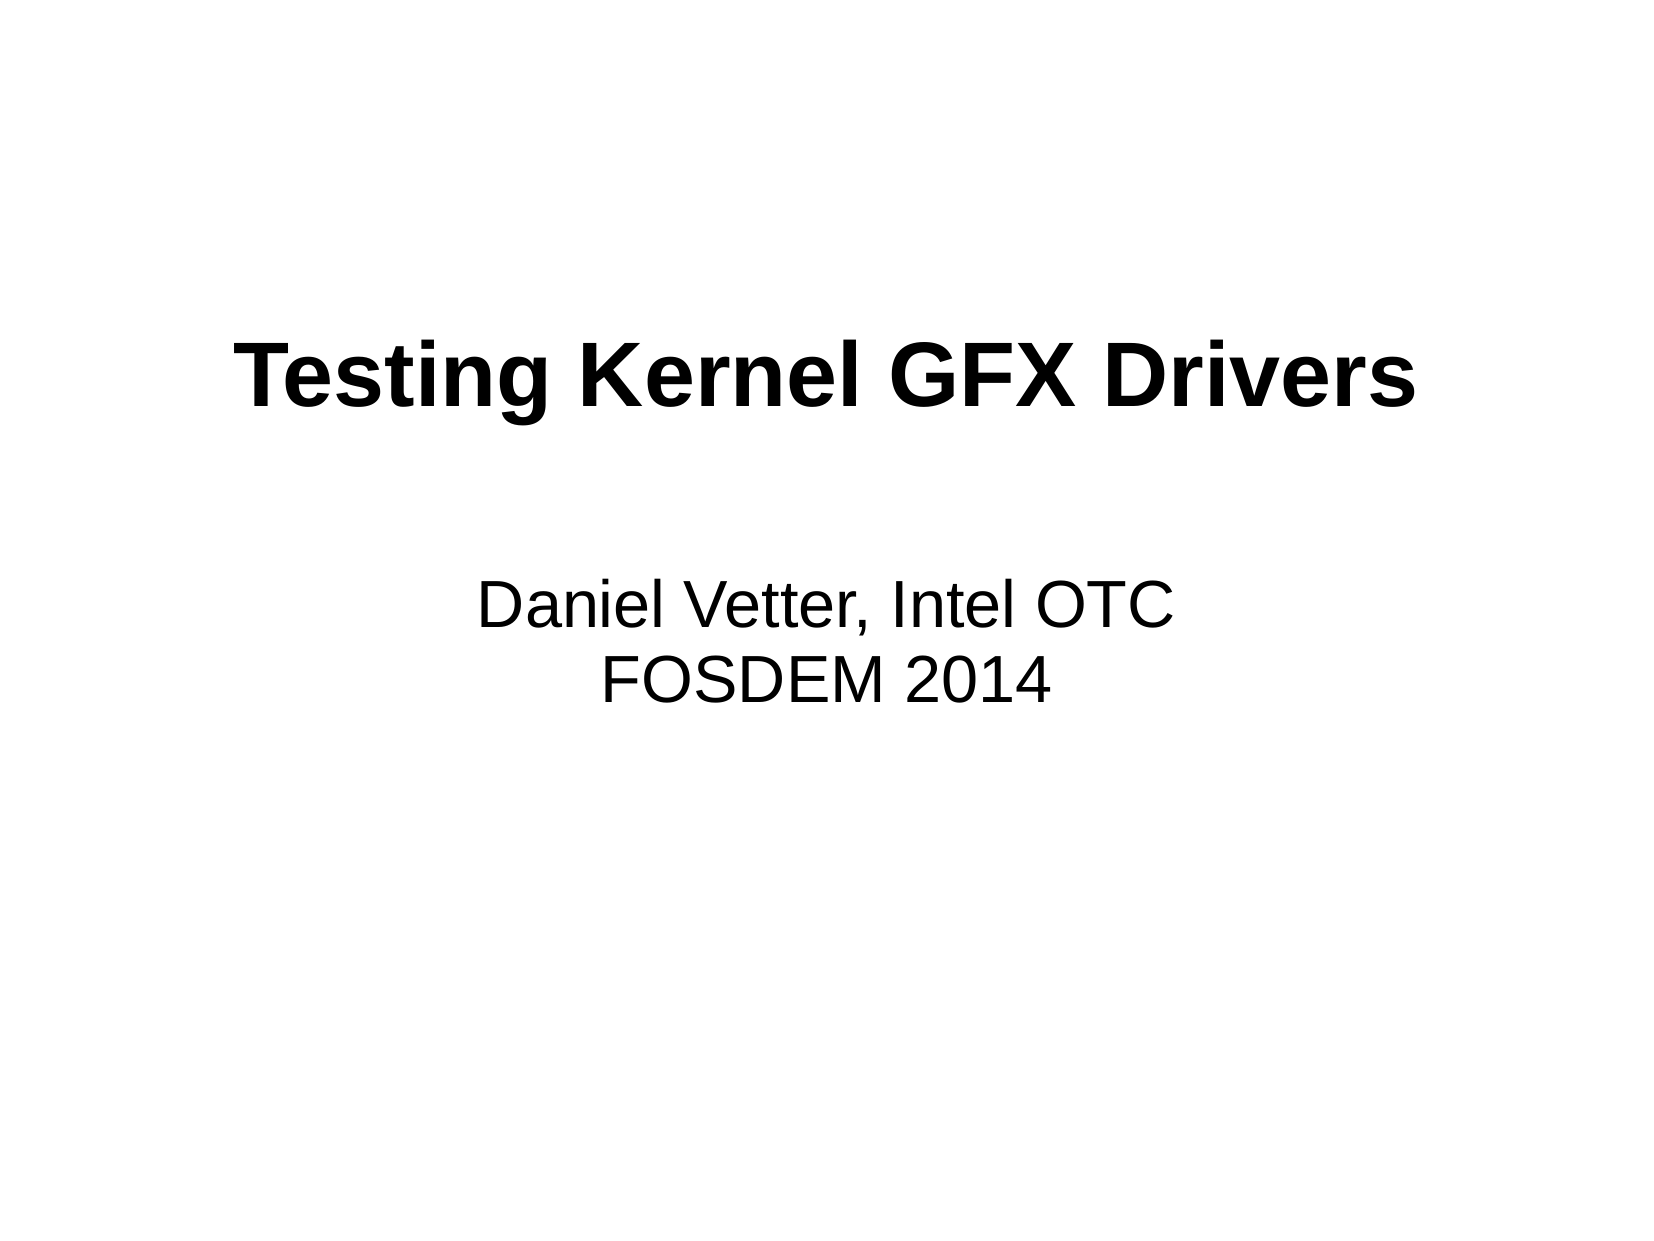

# Testing Kernel GFX Drivers
Daniel Vetter, Intel OTC
FOSDEM 2014